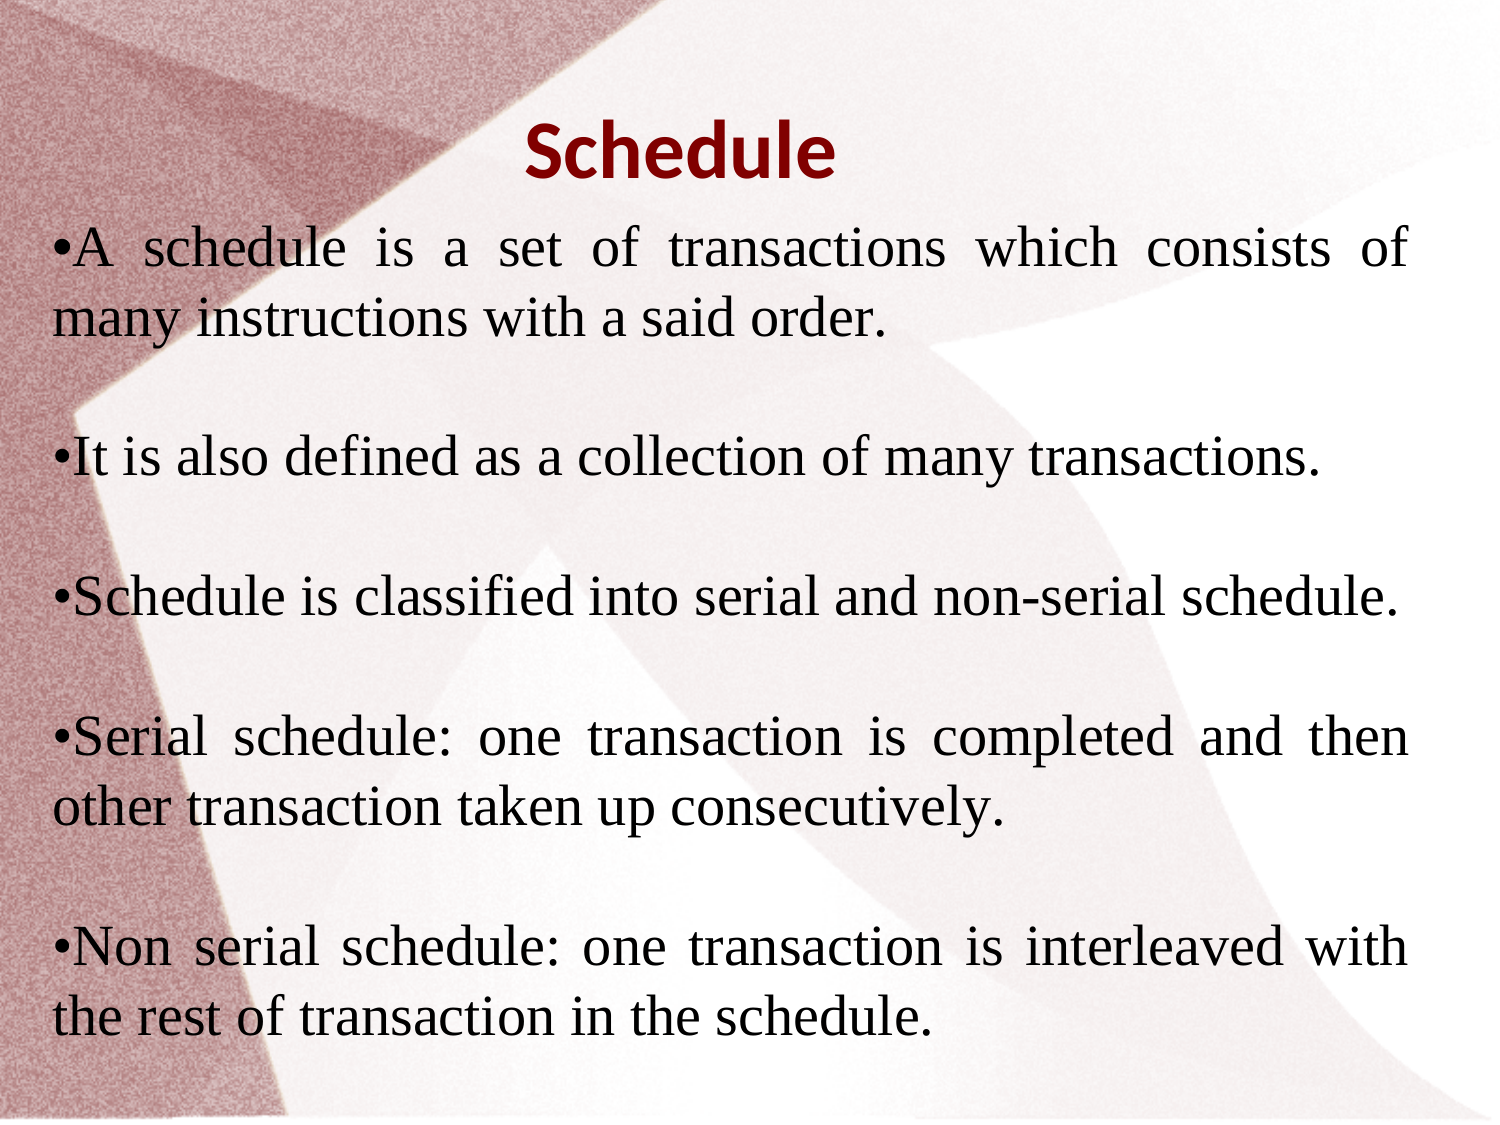

Schedule
•A schedule is a set of transactions which consists of many instructions with a said order.
•It is also defined as a collection of many transactions.
•Schedule is classified into serial and non‐serial schedule.
•Serial schedule: one transaction is completed and then other transaction taken up consecutively.
•Non serial schedule: one transaction is interleaved with the rest of transaction in the schedule.